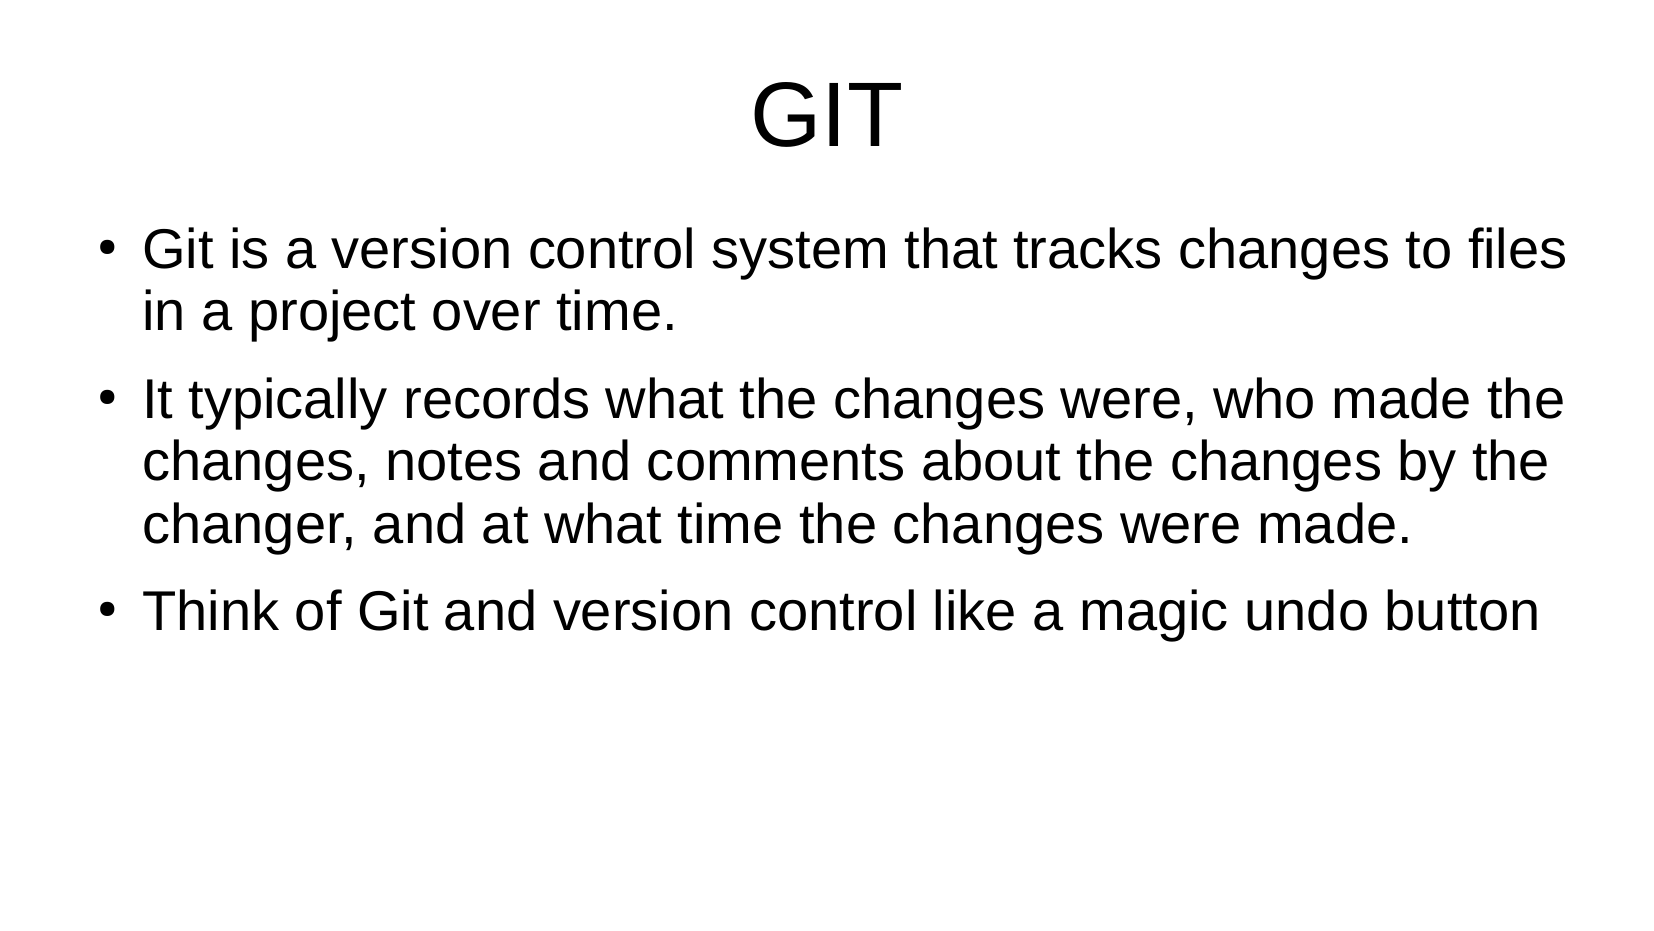

# GIT
Git is a version control system that tracks changes to files in a project over time.
It typically records what the changes were, who made the changes, notes and comments about the changes by the changer, and at what time the changes were made.
Think of Git and version control like a magic undo button